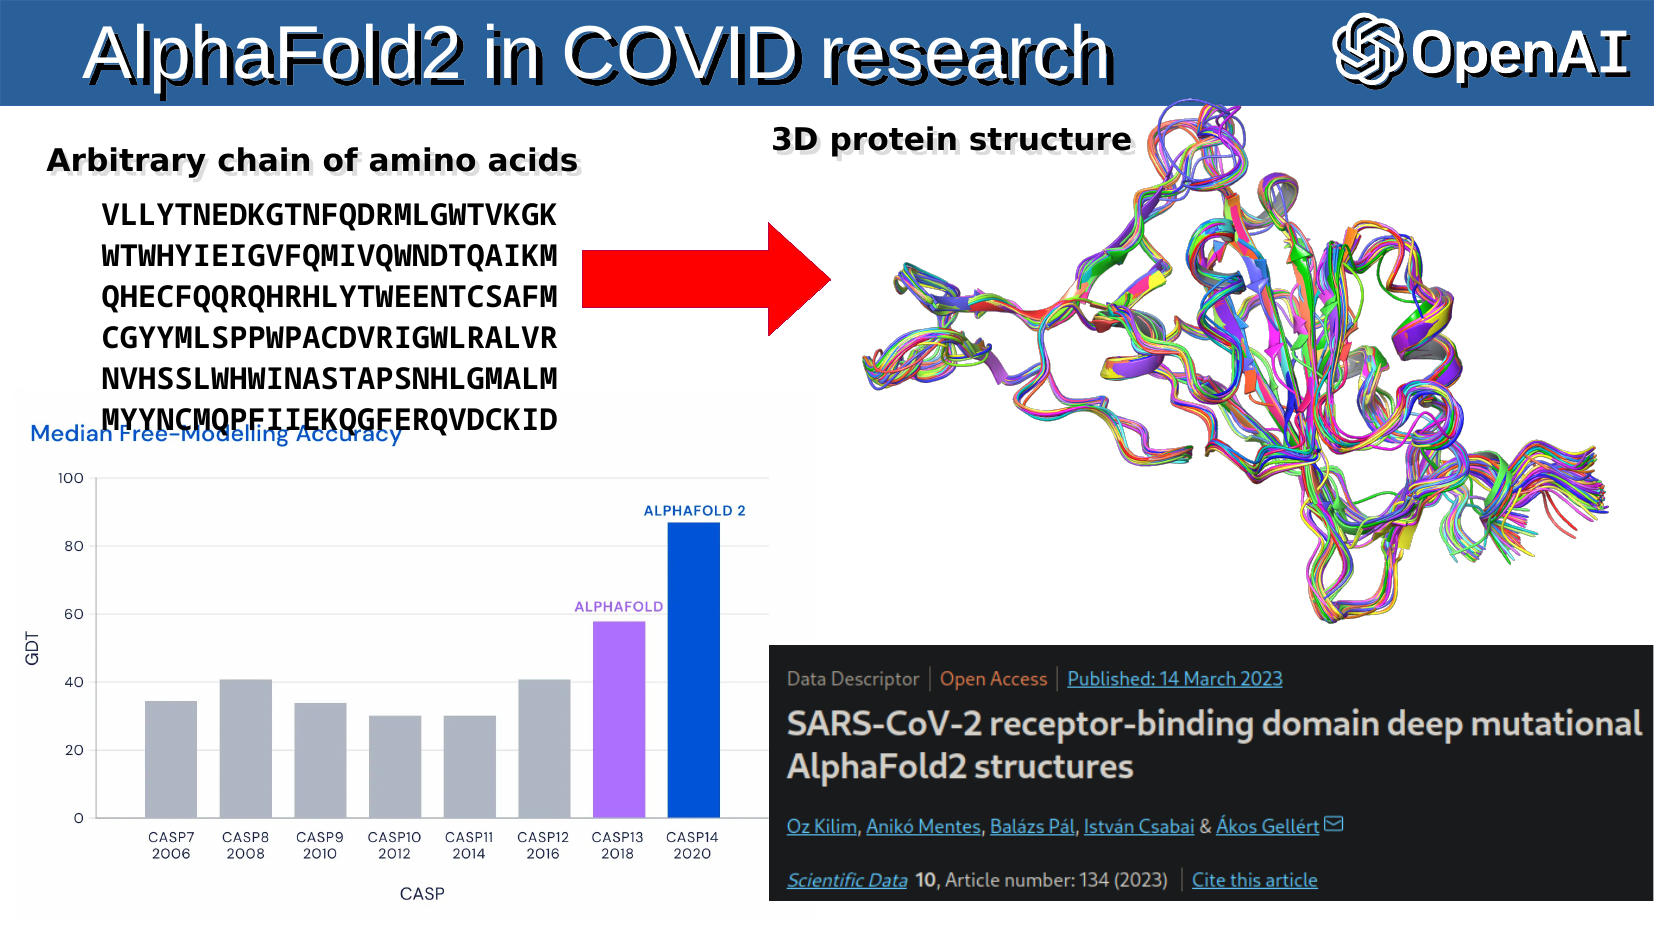

# AlphaFold2 in COVID research
3D protein structure
Arbitrary chain of amino acids
VLLYTNEDKGTNFQDRMLGWTVKGKWTWHYIEIGVFQMIVQWNDTQAIKMQHECFQQRQHRHLYTWEENTCSAFMCGYYMLSPPWPACDVRIGWLRALVRNVHSSLWHWINASTAPSNHLGMALMMYYNCMQPFIIEKQGFERQVDCKID